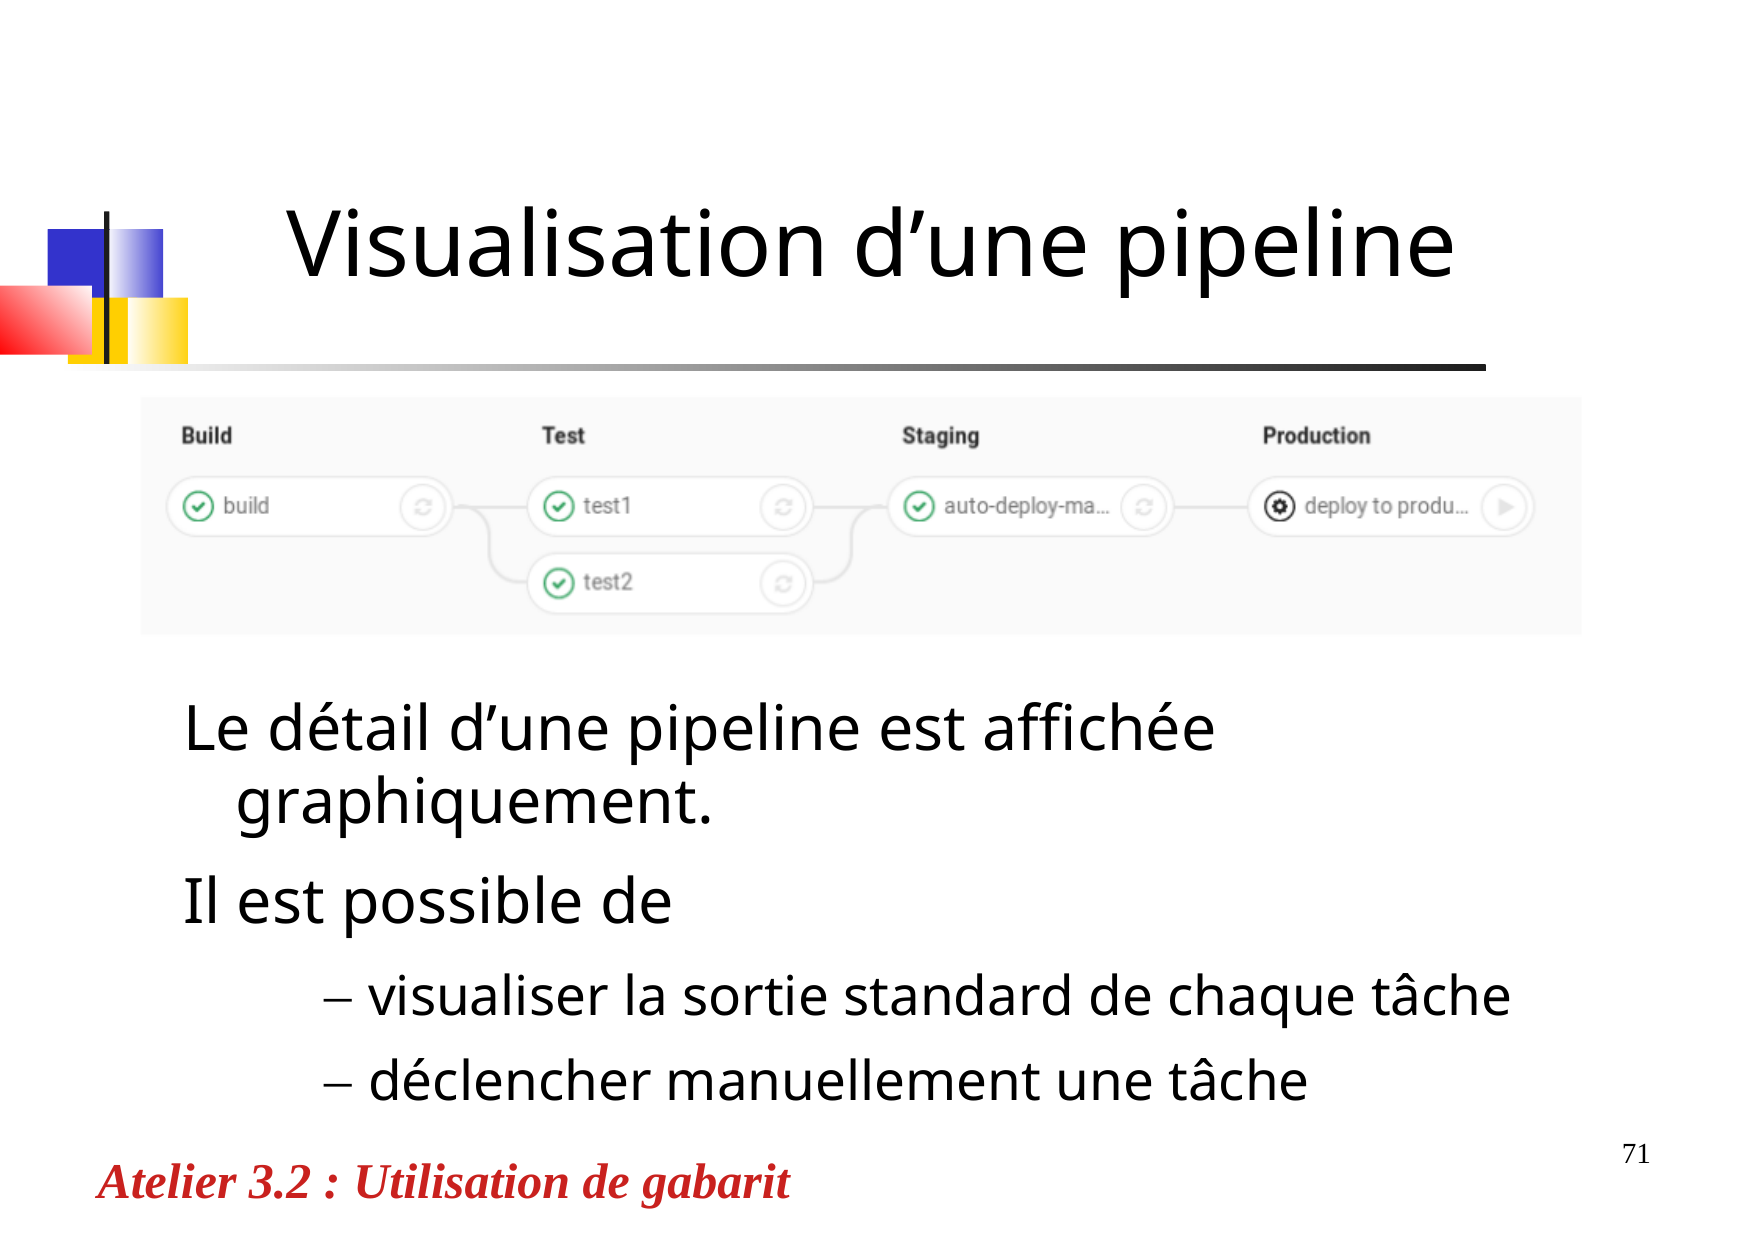

# Visualisation d’une pipeline
Le détail d’une pipeline est affichée graphiquement.
Il est possible de
visualiser la sortie standard de chaque tâche
déclencher manuellement une tâche
Atelier 3.2 : Utilisation de gabarit